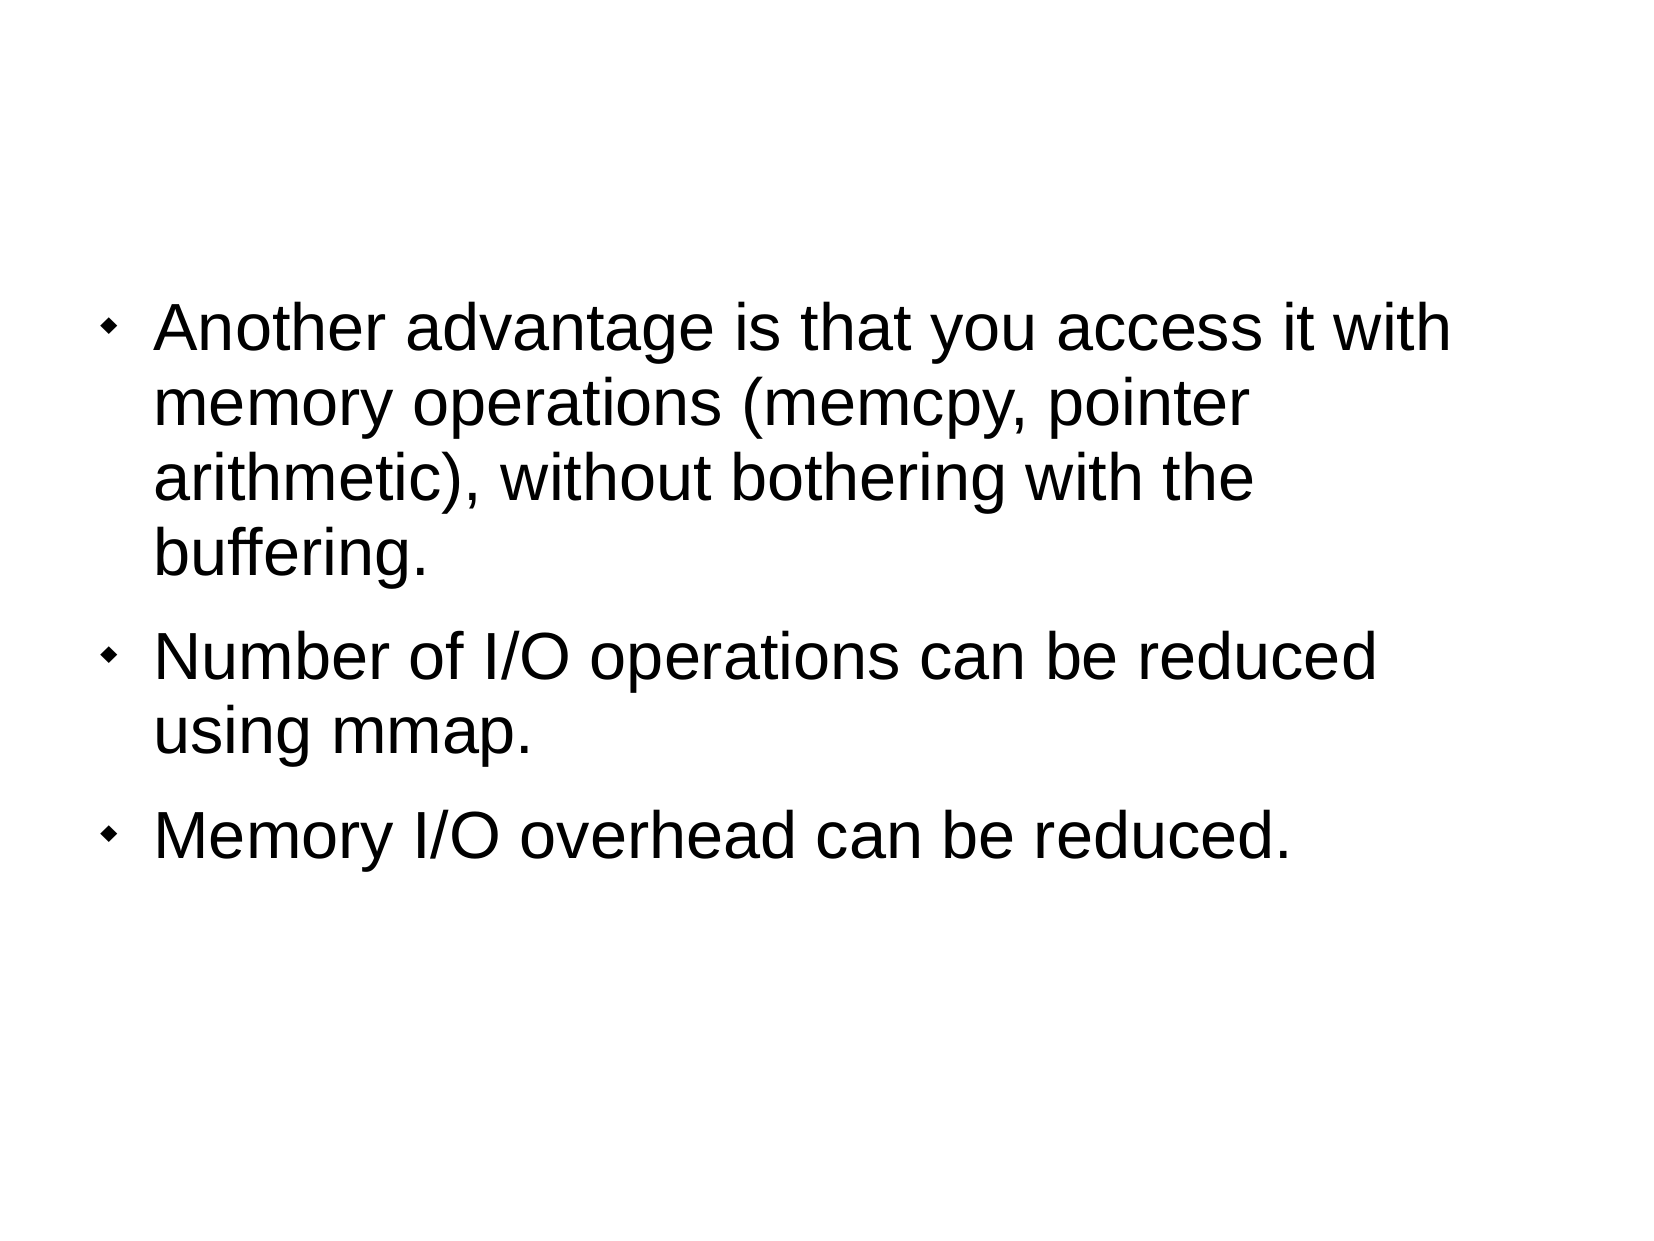

#
Another advantage is that you access it with memory operations (memcpy, pointer arithmetic), without bothering with the buffering.
Number of I/O operations can be reduced using mmap.
Memory I/O overhead can be reduced.